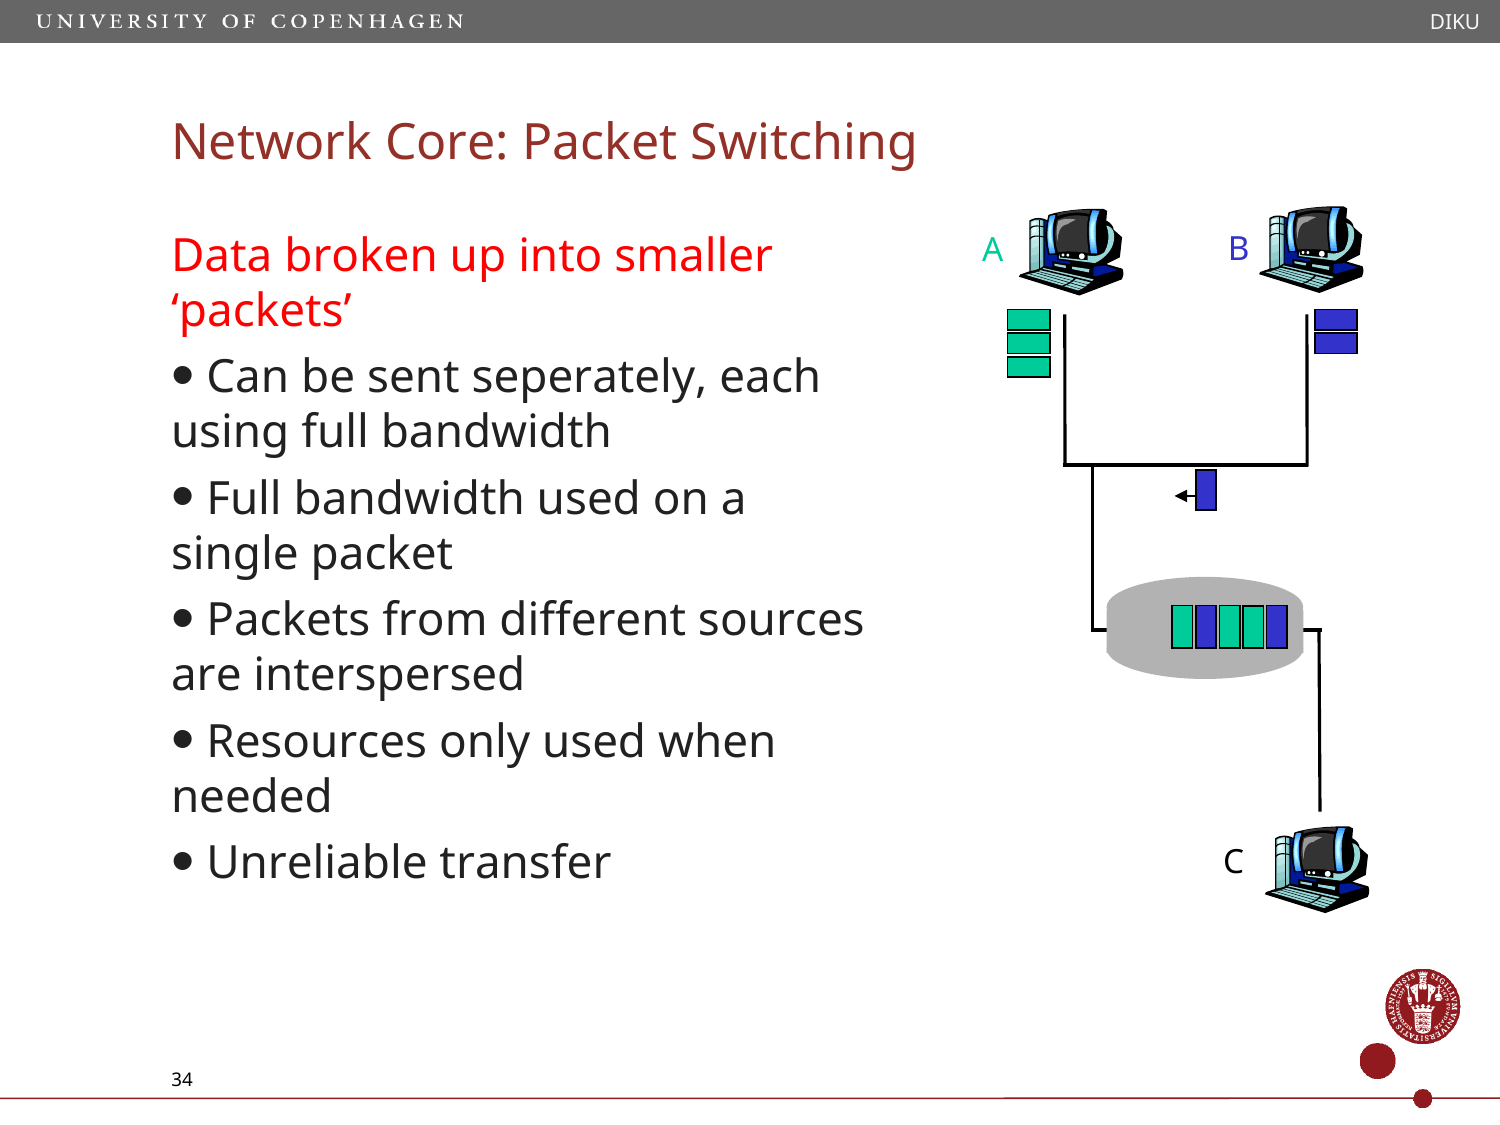

DIKU
Network Core: Packet Switching
B
A
Data broken up into smaller ‘packets’
 Can be sent seperately, each using full bandwidth
 Full bandwidth used on a single packet
 Packets from different sources are interspersed
 Resources only used when needed
 Unreliable transfer
C